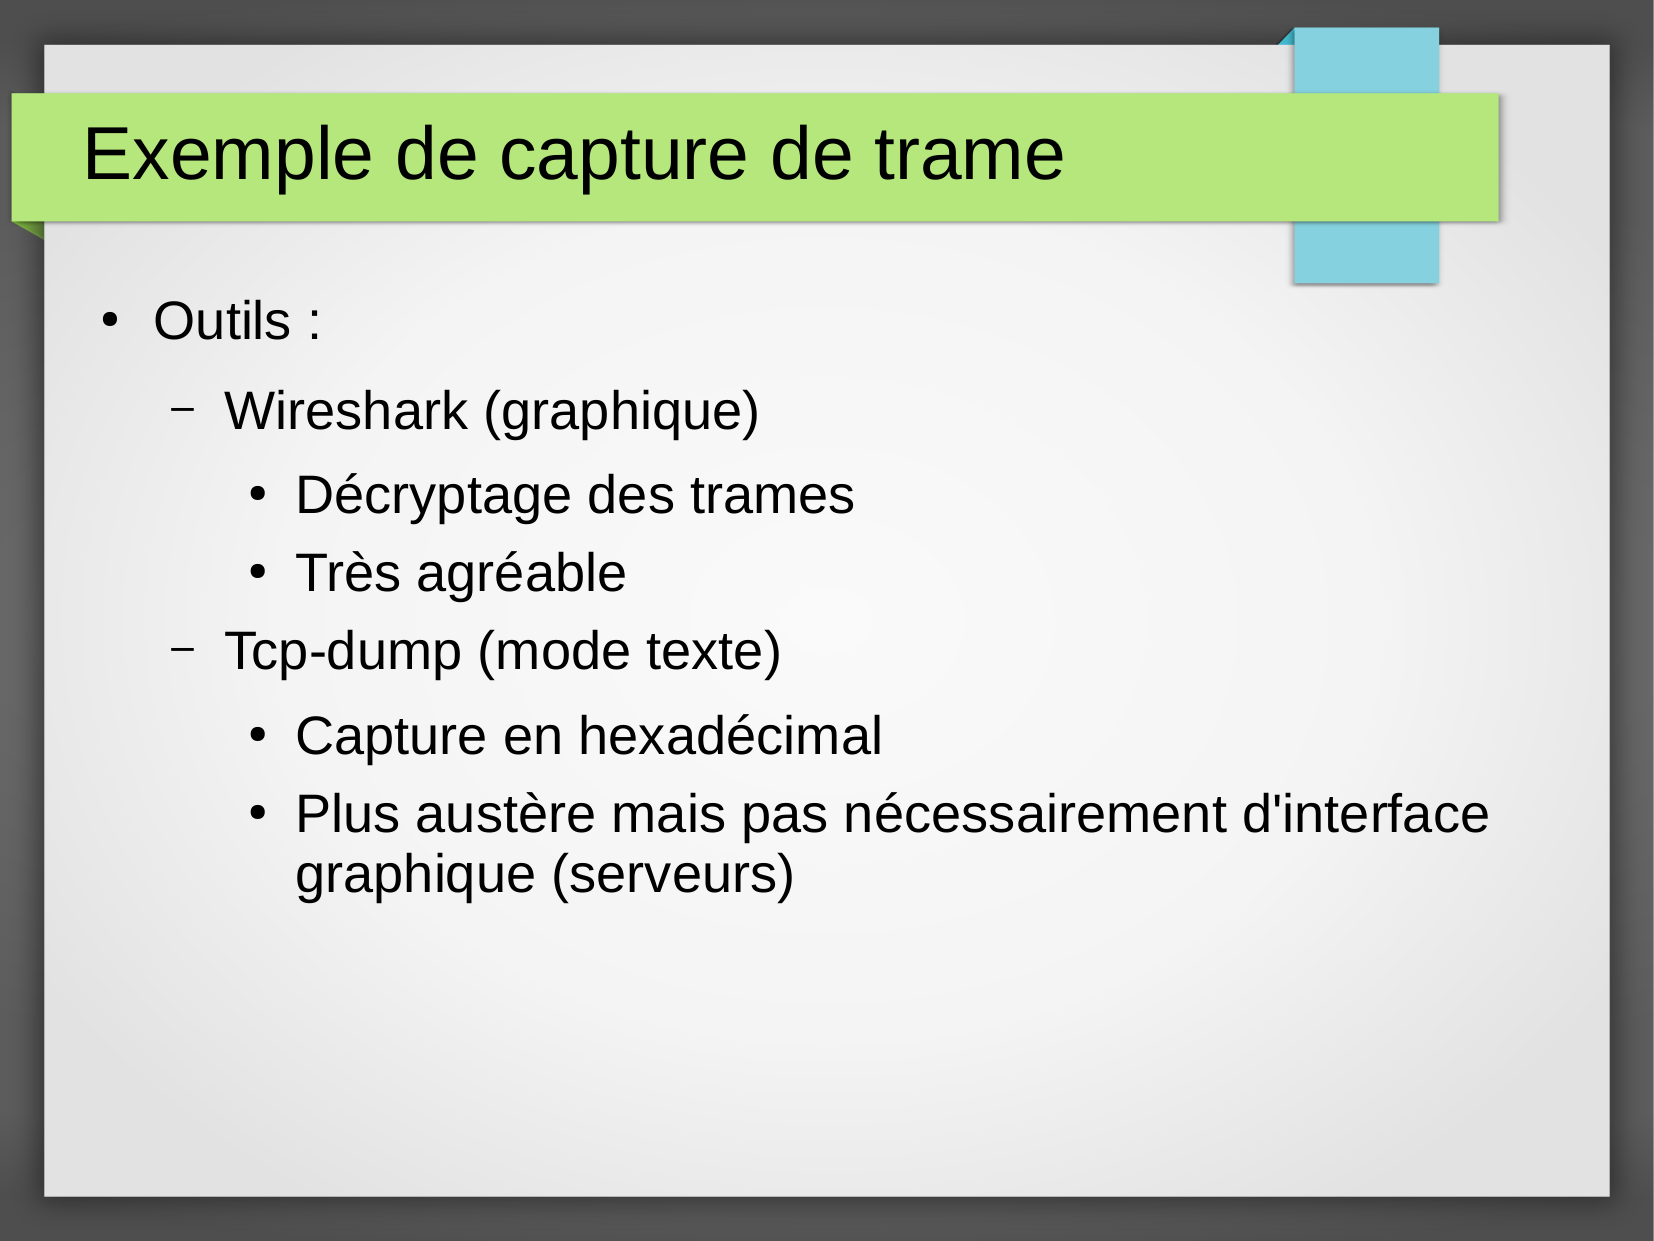

# Exemple de capture de trame
Outils :
Wireshark (graphique)
Décryptage des trames
Très agréable
Tcp-dump (mode texte)
Capture en hexadécimal
Plus austère mais pas nécessairement d'interface graphique (serveurs)